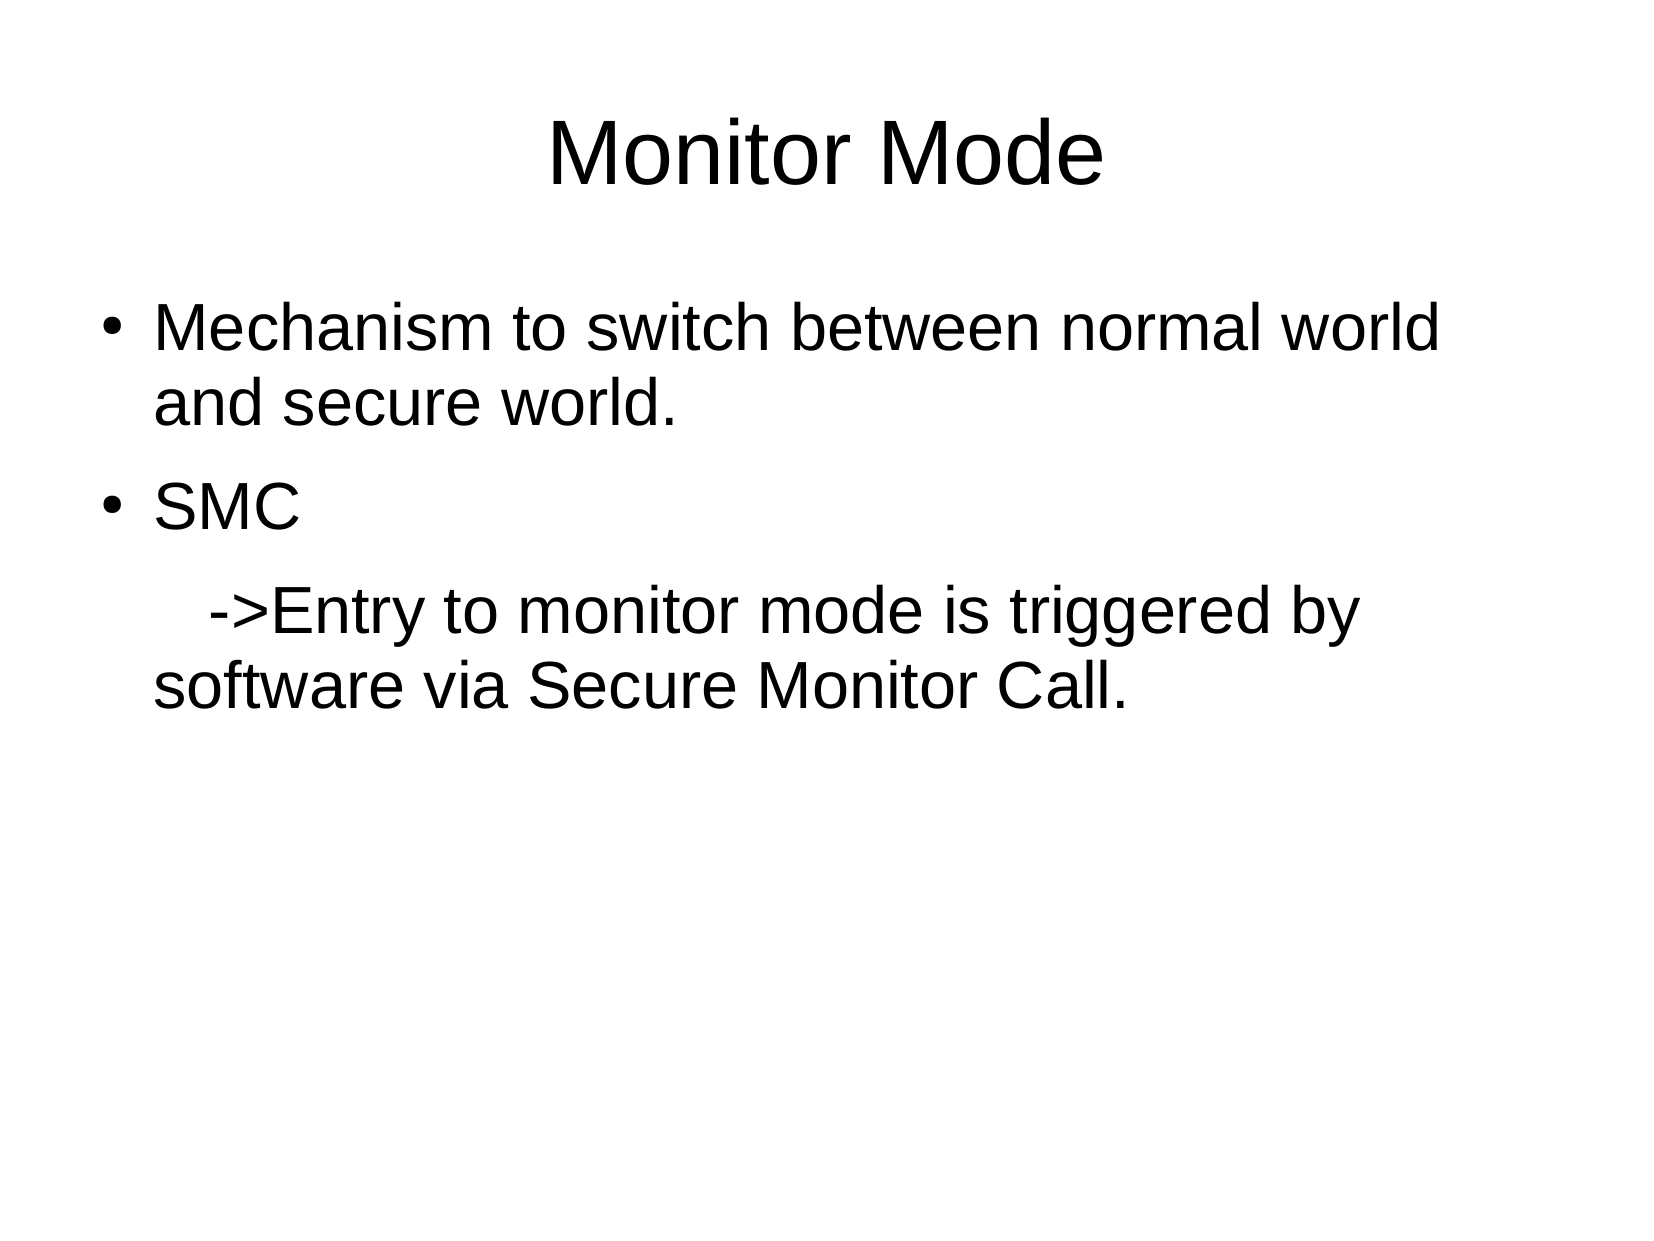

# Monitor Mode
Mechanism to switch between normal world and secure world.
SMC
 ->Entry to monitor mode is triggered by software via Secure Monitor Call.